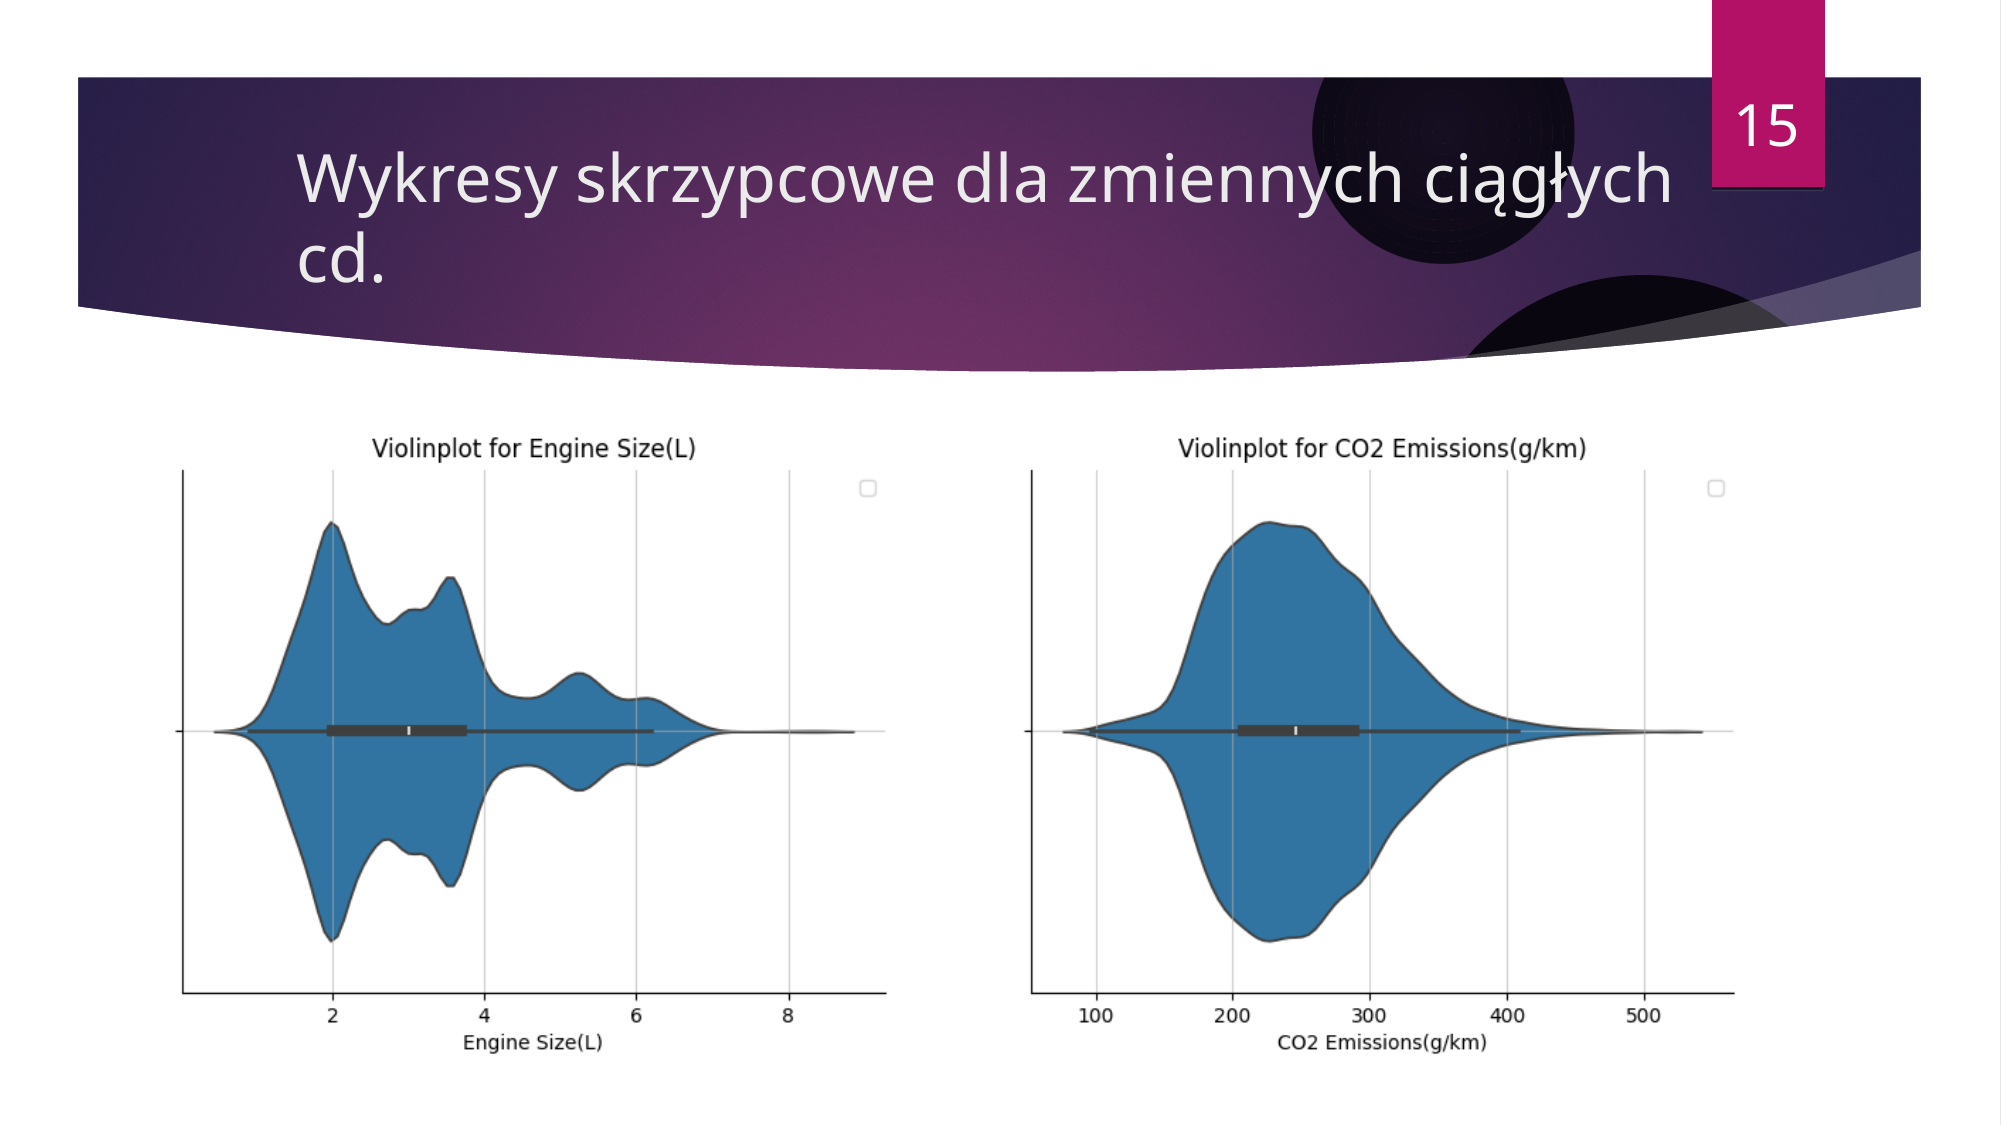

# Wykresy skrzypcowe dla zmiennych ciągłych cd.